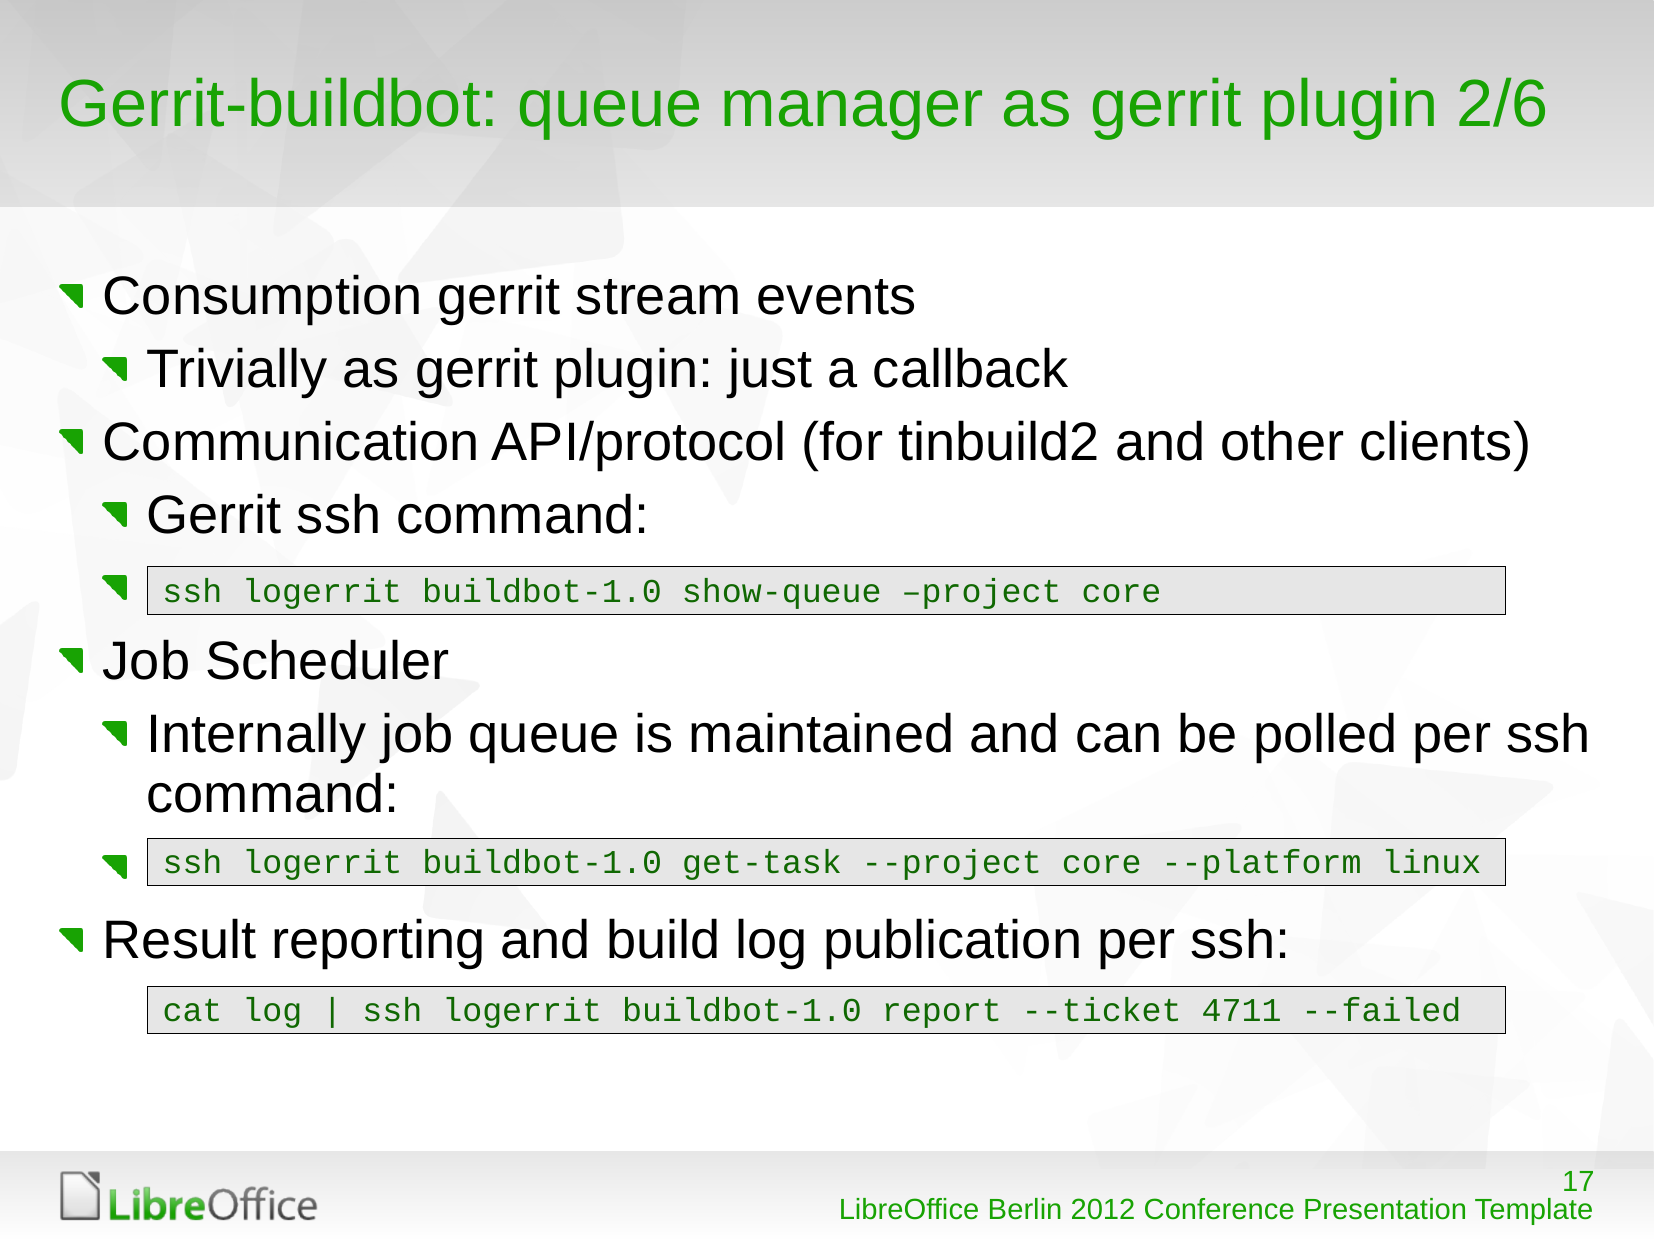

# Gerrit-buildbot: queue manager as gerrit plugin 2/6
Consumption gerrit stream events
Trivially as gerrit plugin: just a callback
Communication API/protocol (for tinbuild2 and other clients)
Gerrit ssh command:
Job Scheduler
Internally job queue is maintained and can be polled per ssh command:
Result reporting and build log publication per ssh:
ssh logerrit buildbot-1.0 show-queue –project core
ssh logerrit buildbot-1.0 get-task --project core --platform linux
cat log | ssh logerrit buildbot-1.0 report --ticket 4711 --failed
17
LibreOffice Berlin 2012 Conference Presentation Template